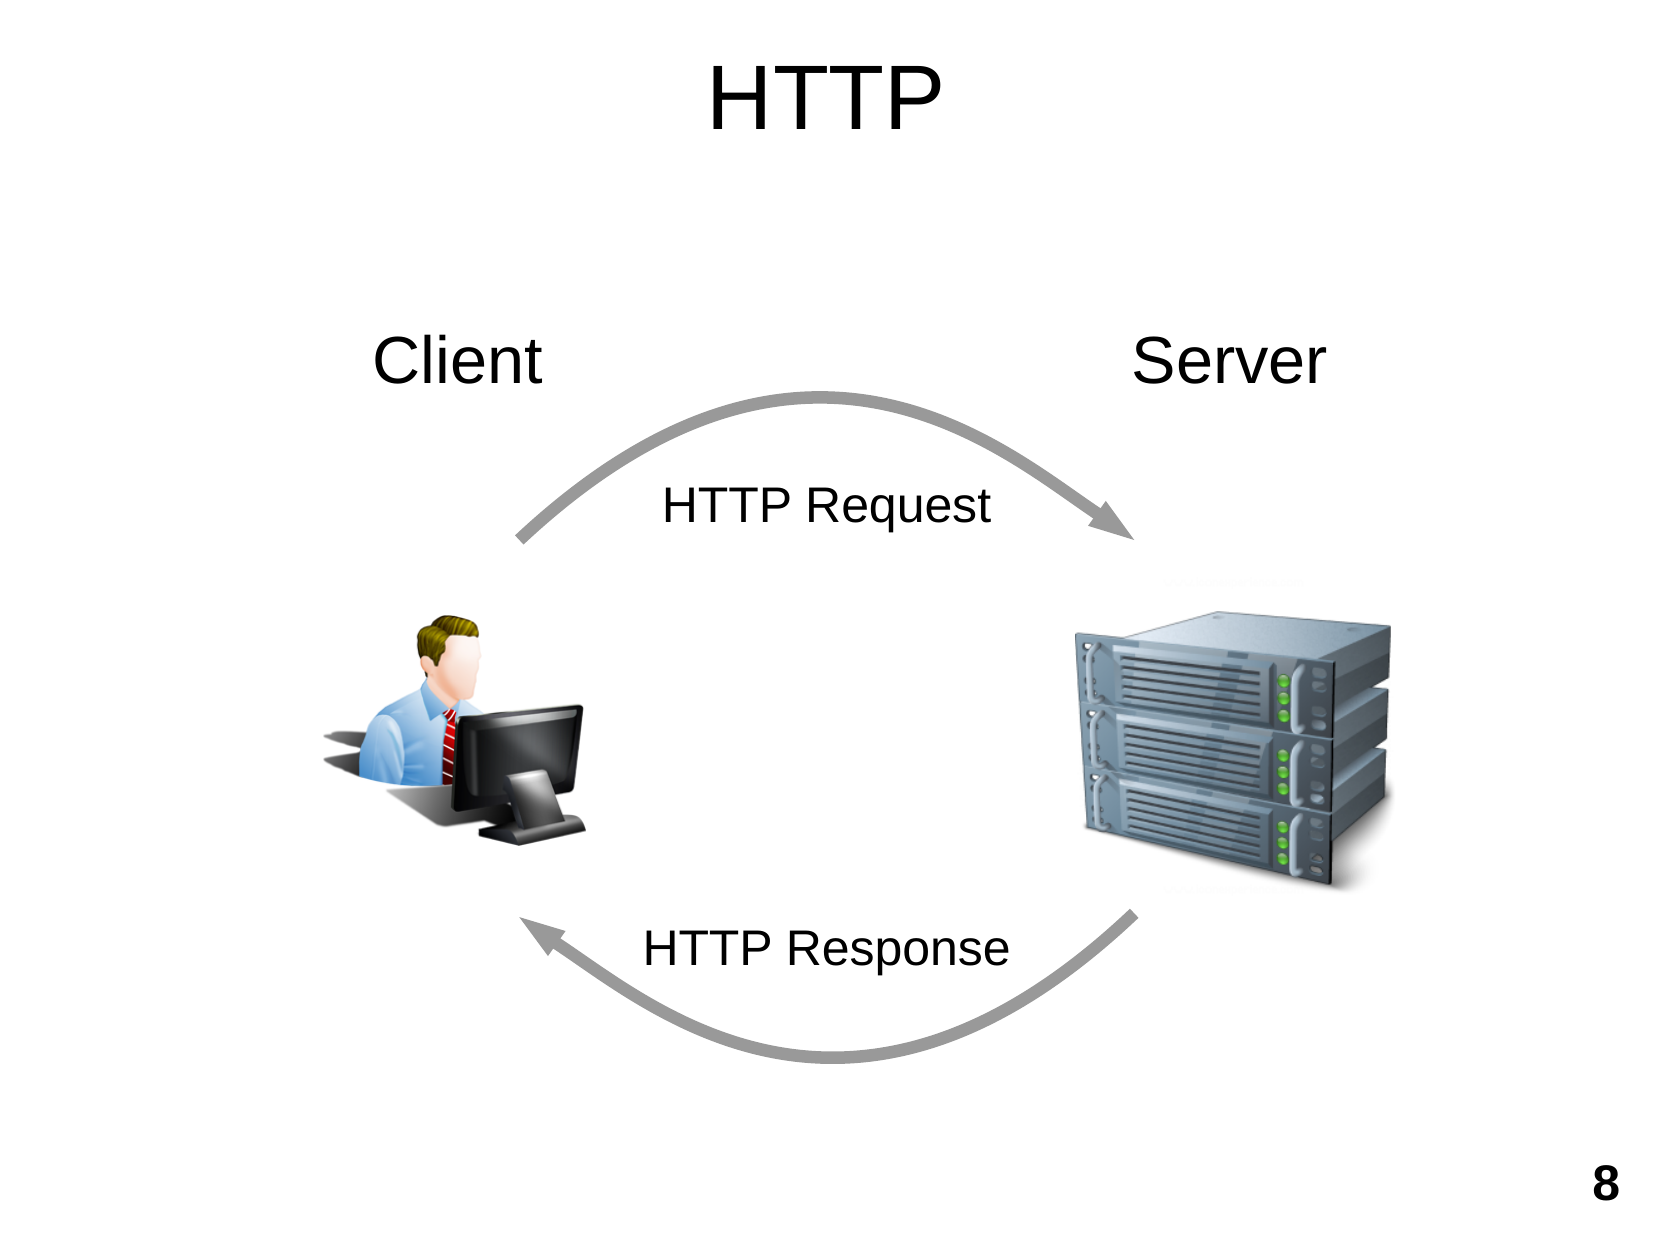

# HTTP
Client
Server
HTTP Request
HTTP Response
8